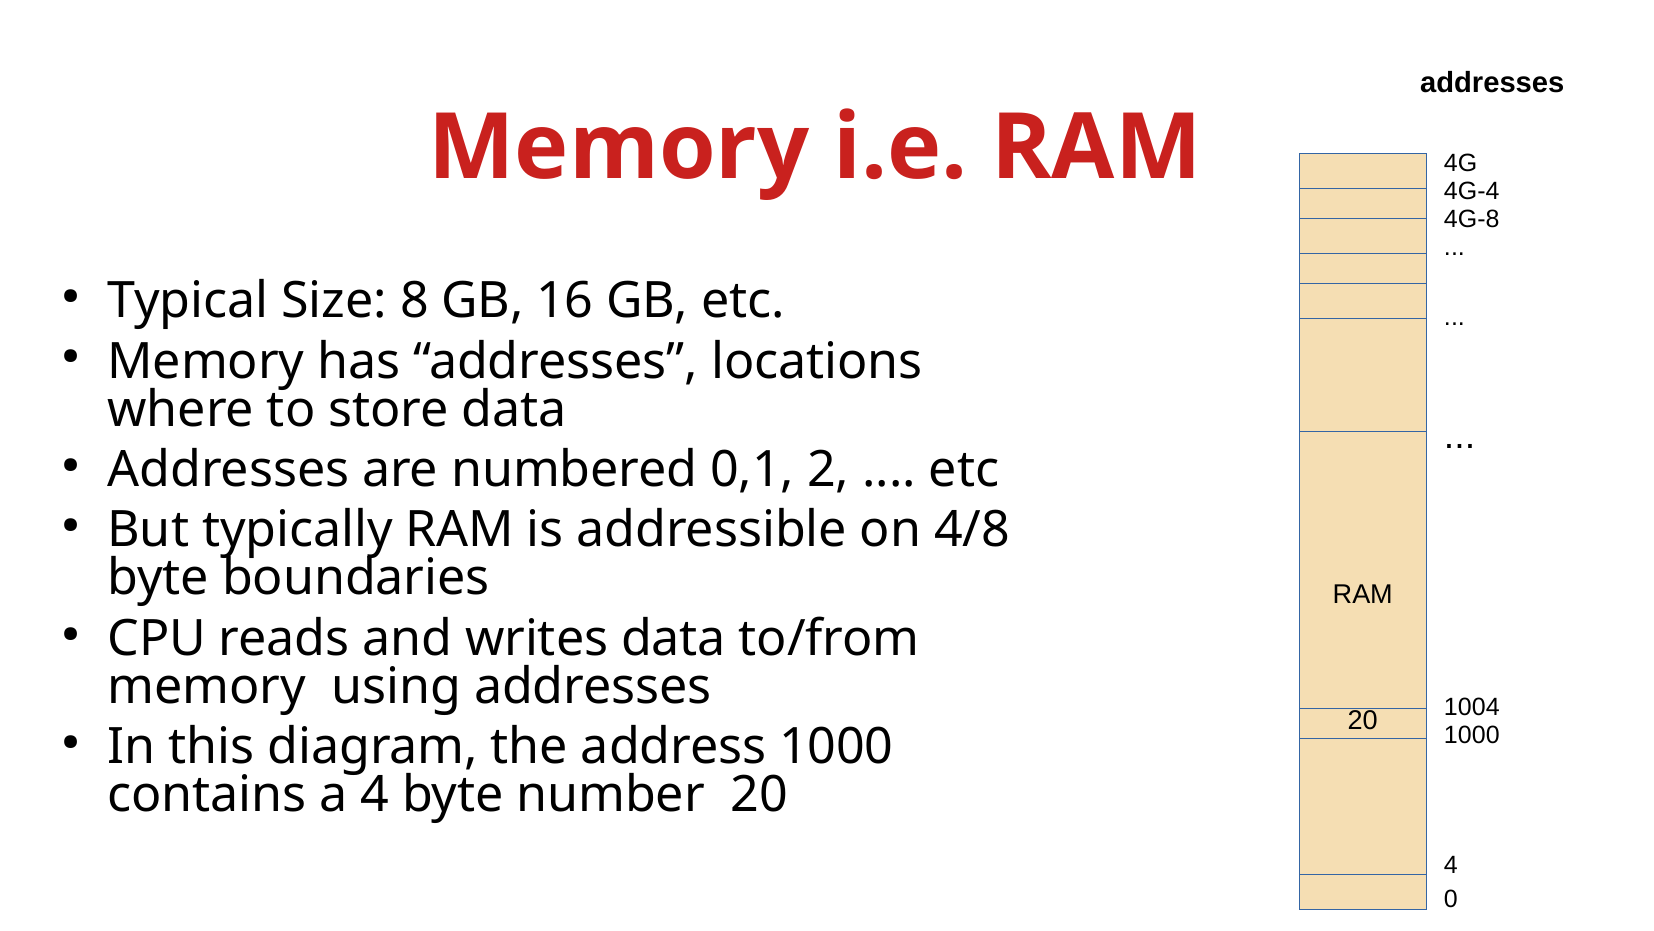

# Memory i.e. RAM
addresses
4G
4G-4
4G-8
...
...
...
1004
1000
4
0
RAM
20
Typical Size: 8 GB, 16 GB, etc.
Memory has “addresses”, locations where to store data
Addresses are numbered 0,1, 2, .... etc
But typically RAM is addressible on 4/8 byte boundaries
CPU reads and writes data to/from memory using addresses
In this diagram, the address 1000 contains a 4 byte number 20